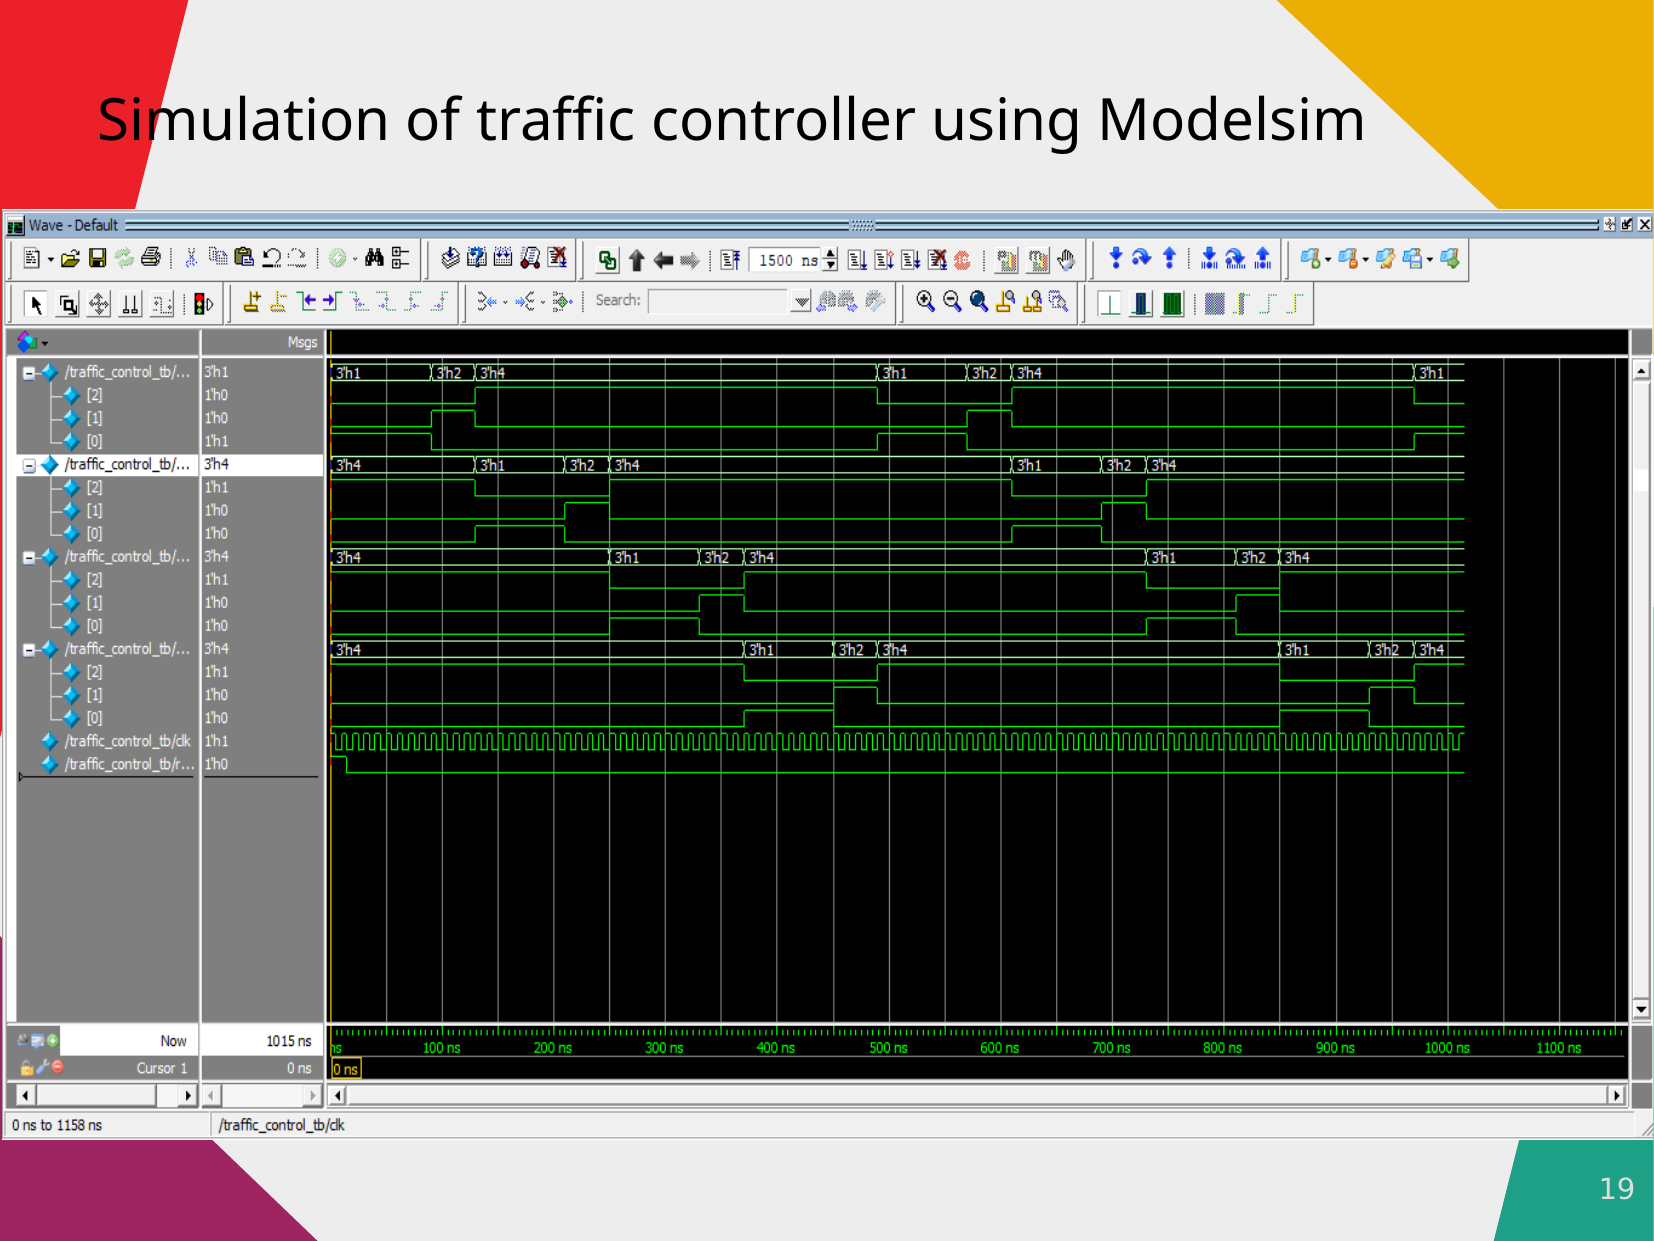

Simulation of traffic controller using Modelsim
19